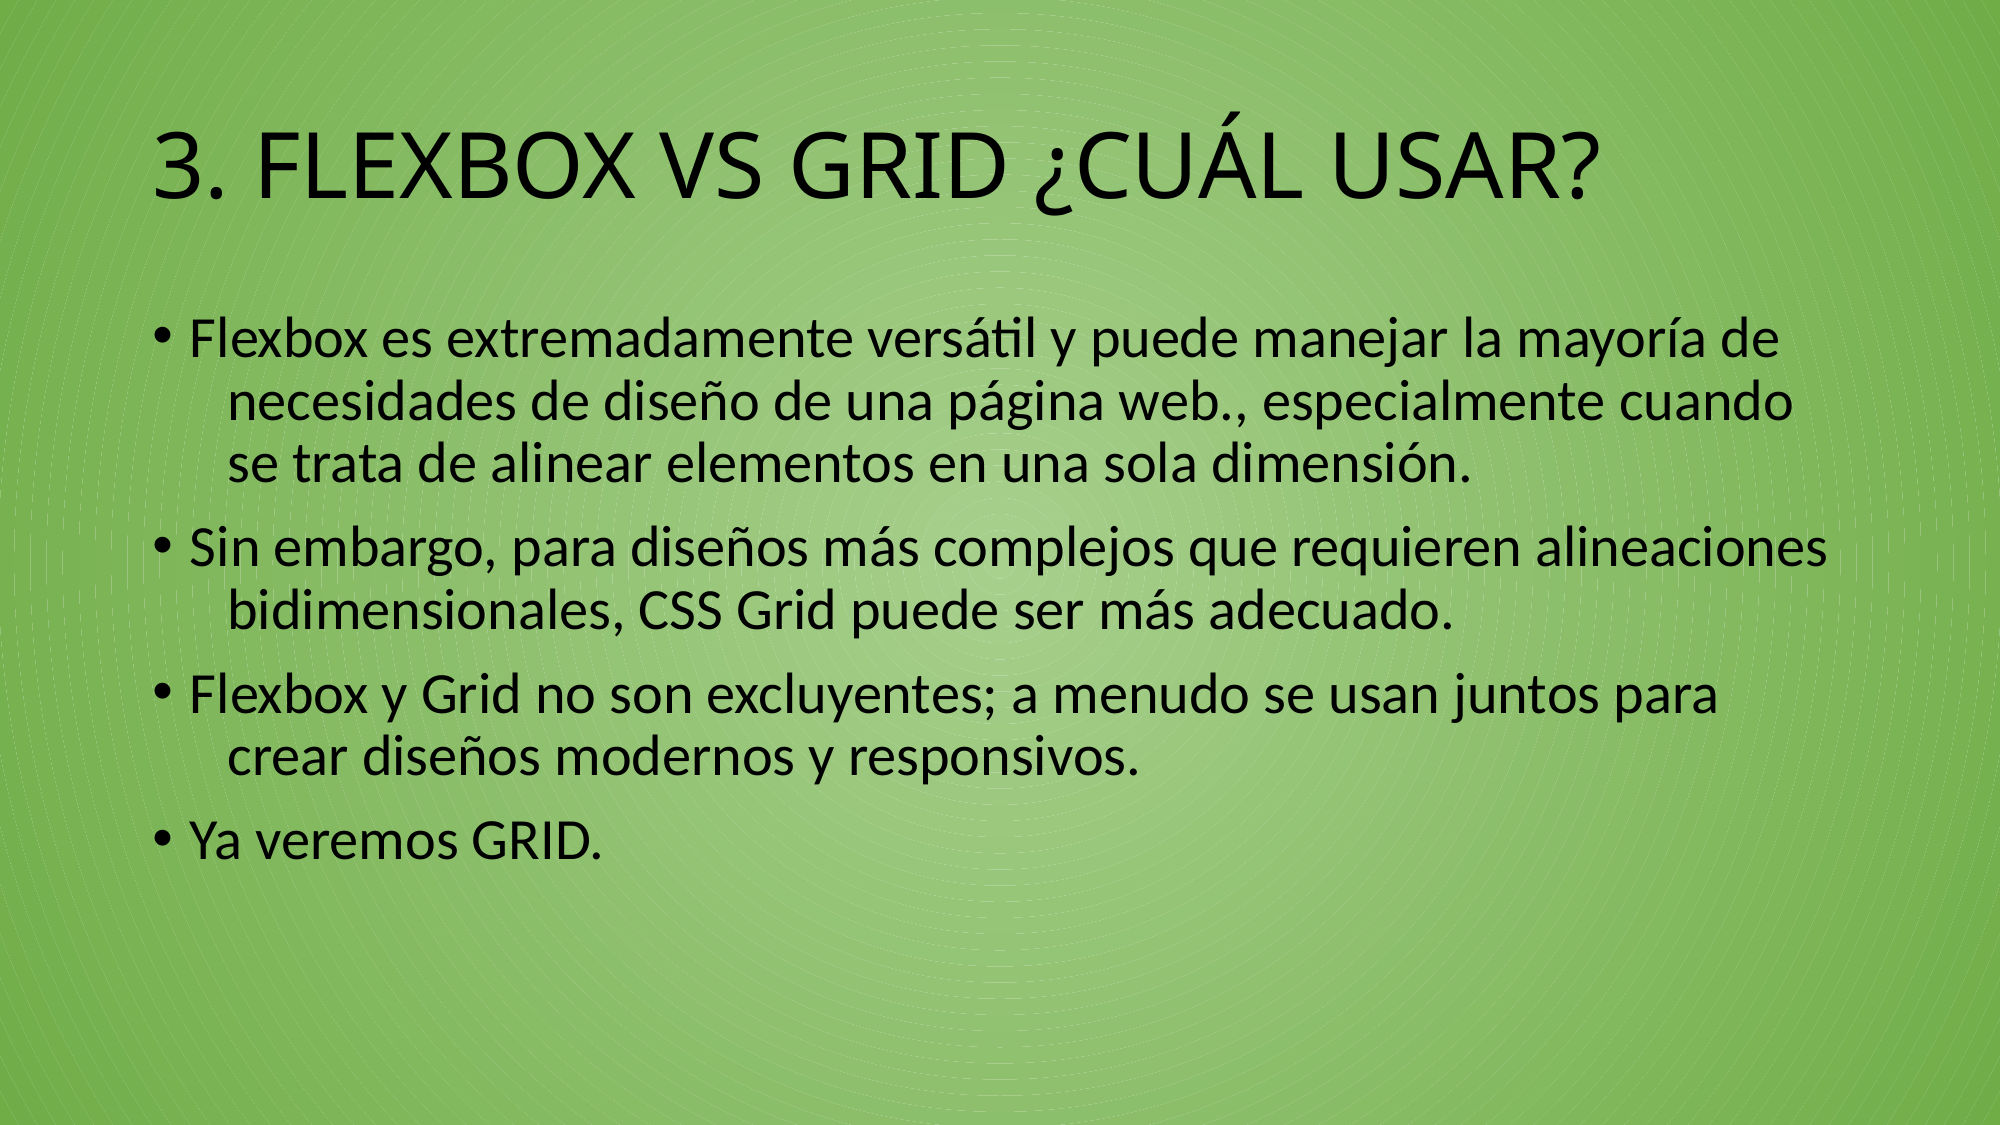

# 3. FLEXBOX VS GRID ¿CUÁL USAR?
Flexbox es extremadamente versátil y puede manejar la mayoría de necesidades de diseño de una página web., especialmente cuando se trata de alinear elementos en una sola dimensión.
Sin embargo, para diseños más complejos que requieren alineaciones bidimensionales, CSS Grid puede ser más adecuado.
Flexbox y Grid no son excluyentes; a menudo se usan juntos para crear diseños modernos y responsivos.
Ya veremos GRID.